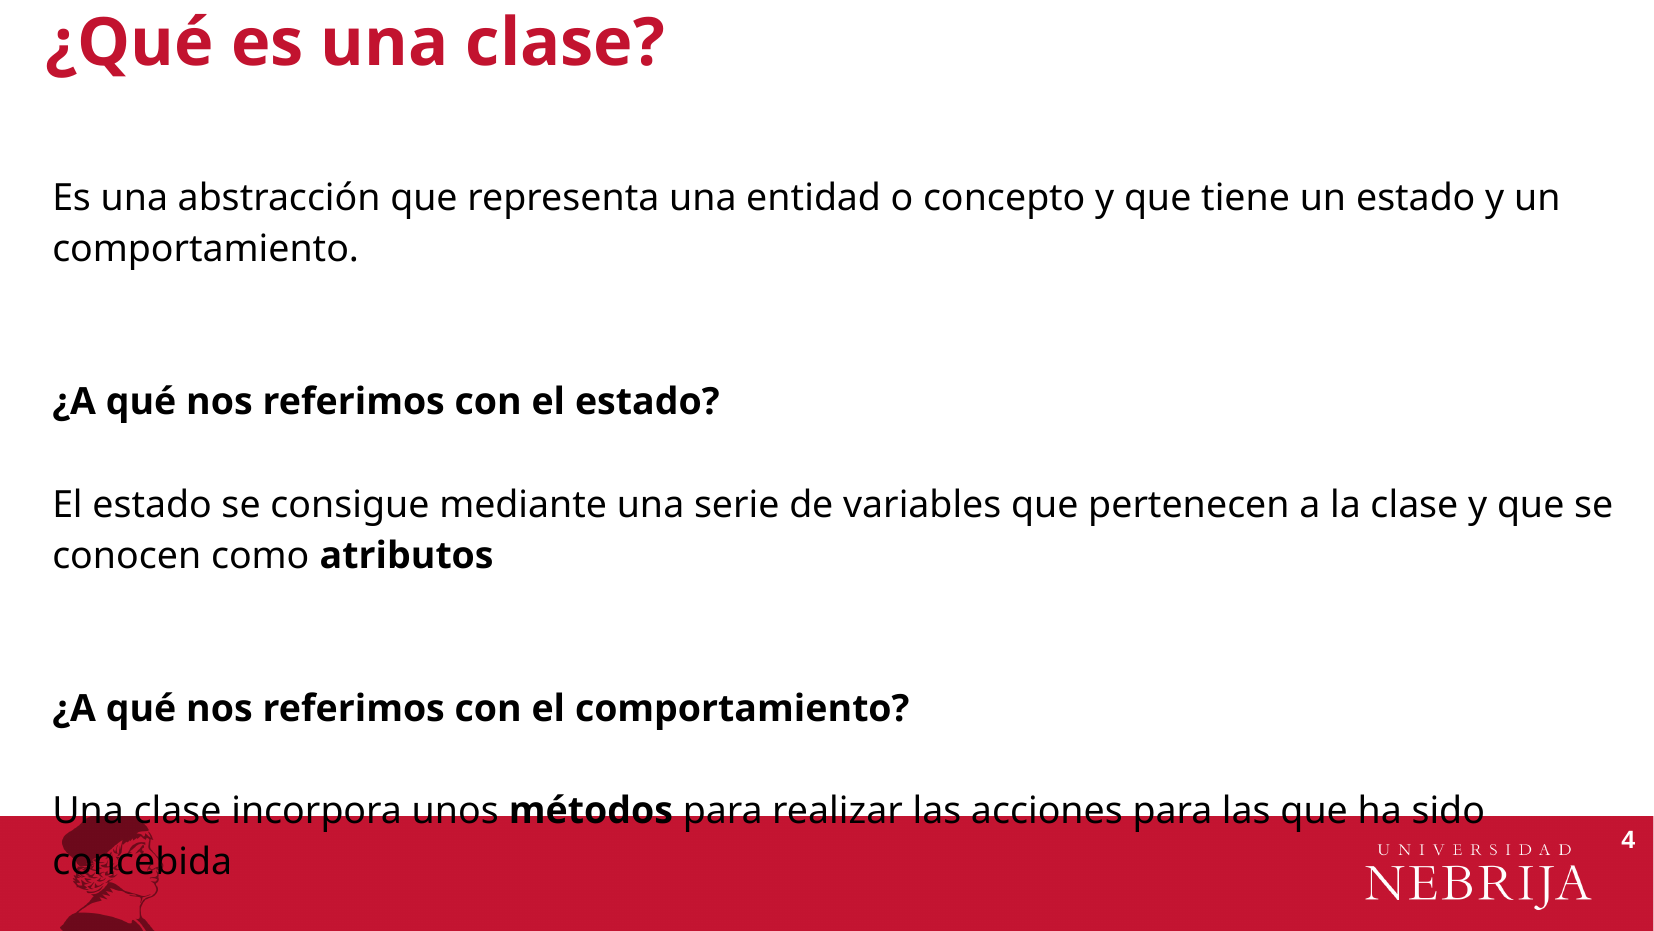

¿Qué es una clase?
Es una abstracción que representa una entidad o concepto y que tiene un estado y un comportamiento.
¿A qué nos referimos con el estado?
El estado se consigue mediante una serie de variables que pertenecen a la clase y que se conocen como atributos
¿A qué nos referimos con el comportamiento?
Una clase incorpora unos métodos para realizar las acciones para las que ha sido concebida